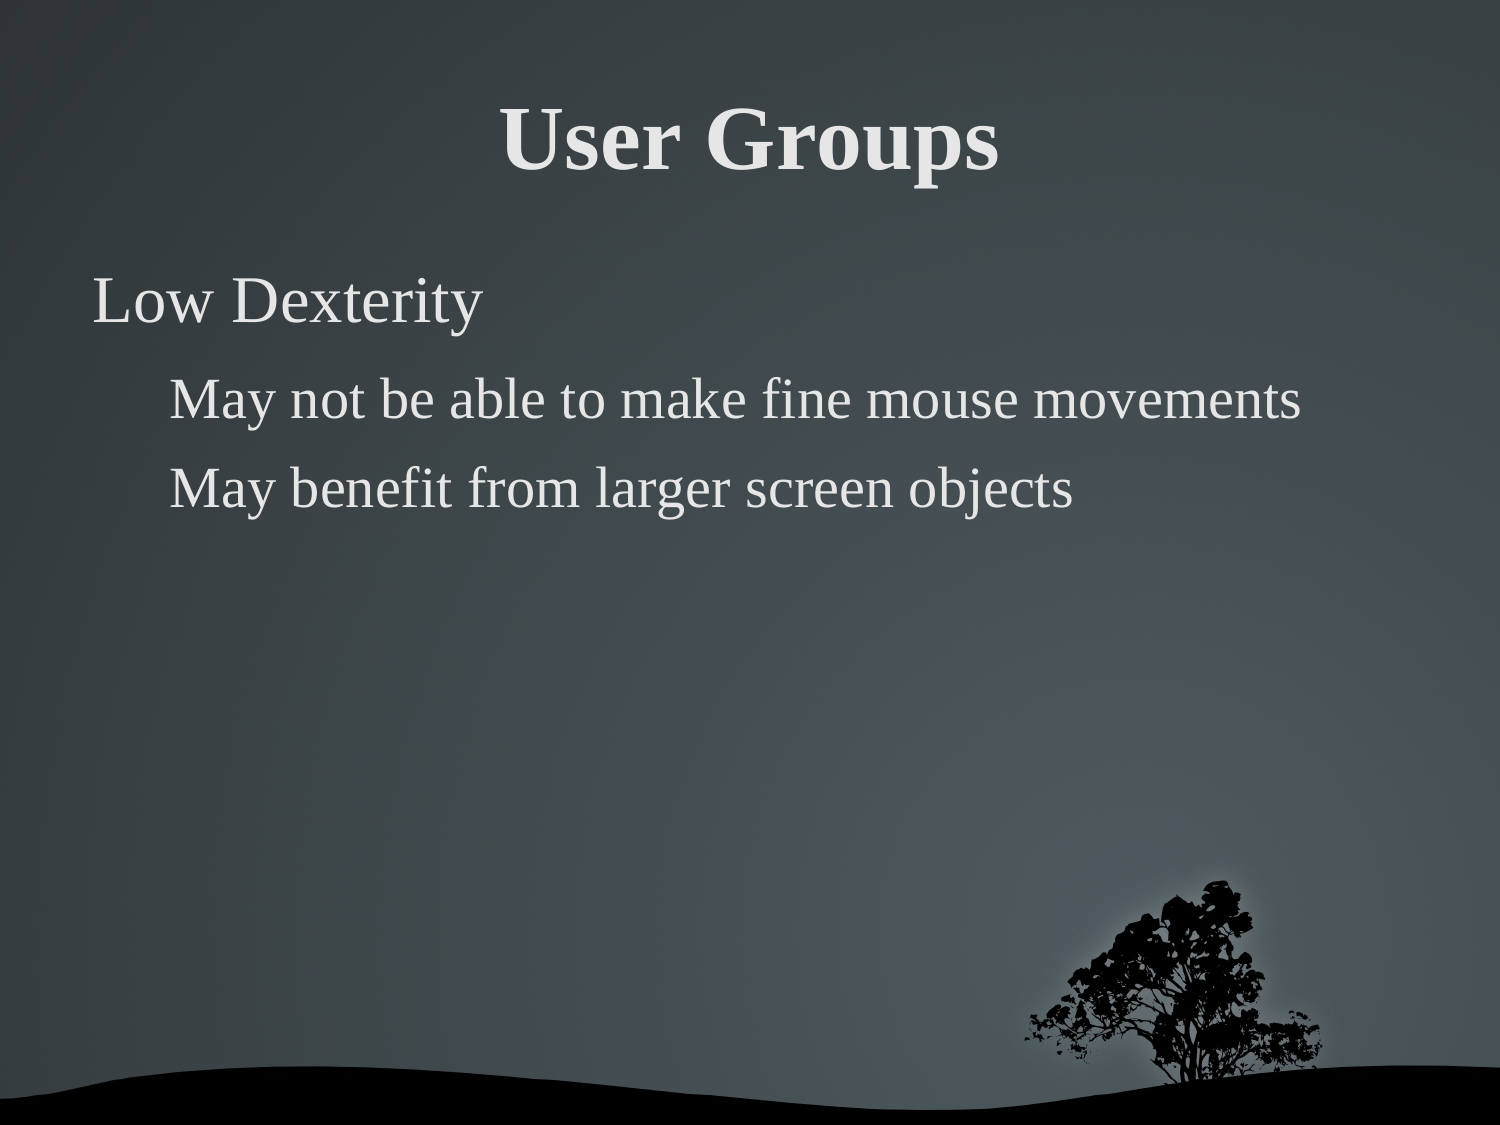

# User Groups
Low Dexterity
May not be able to make fine mouse movements
May benefit from larger screen objects